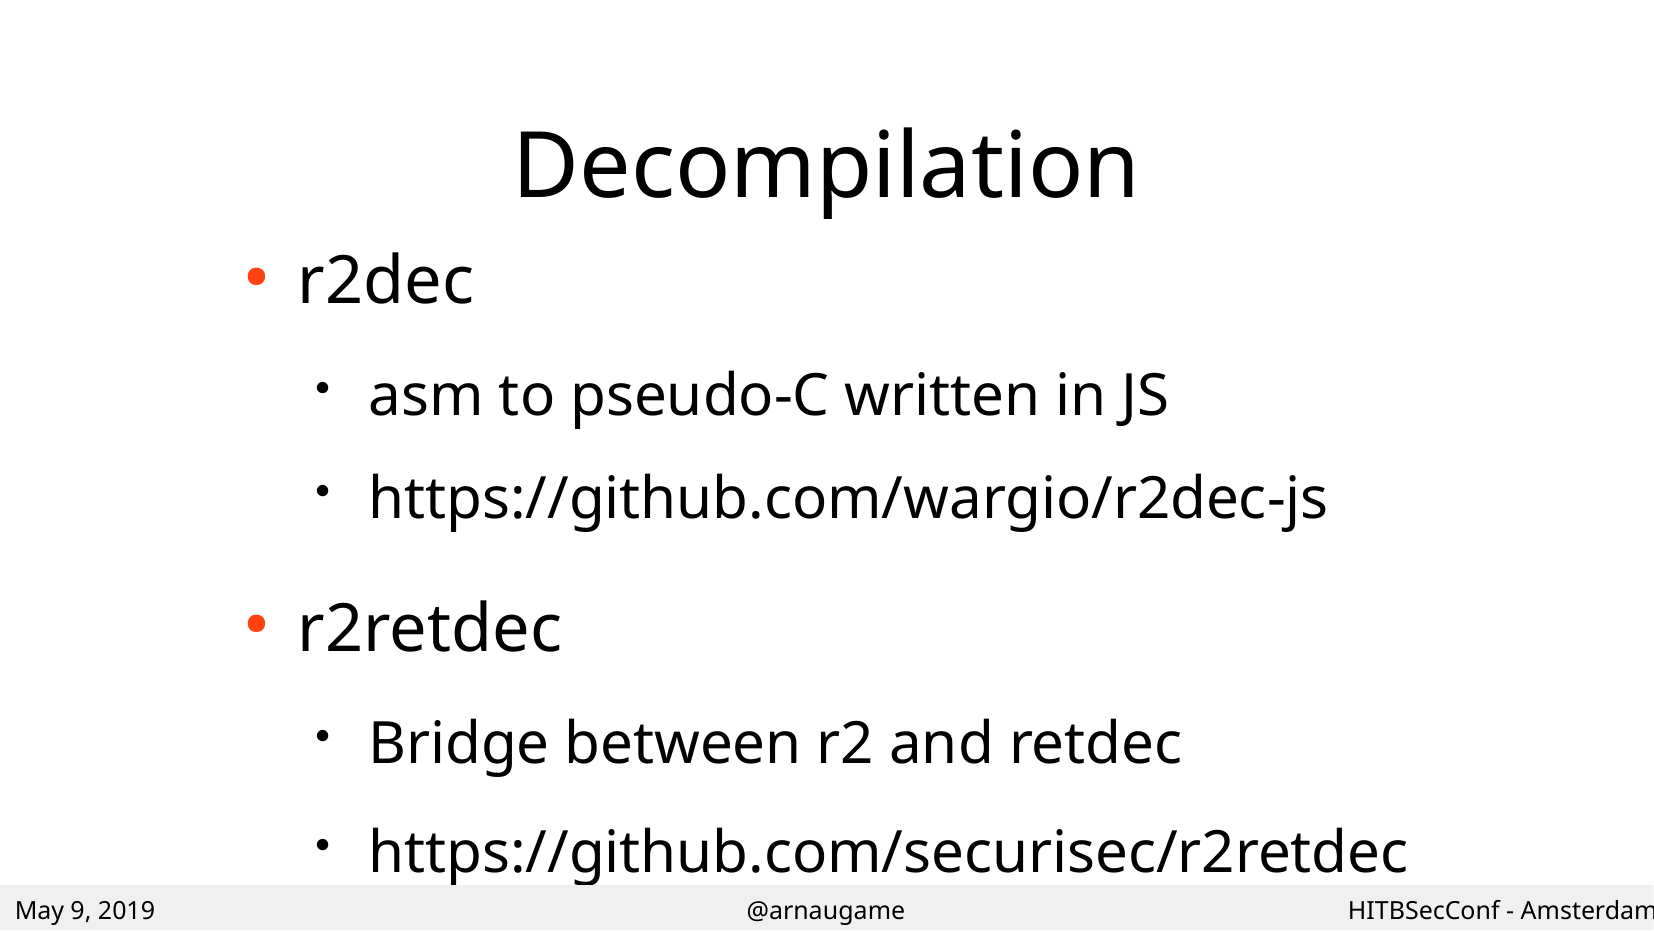

# Decompilation
r2dec
asm to pseudo-C written in JS
https://github.com/wargio/r2dec-js
r2retdec
Bridge between r2 and retdec
https://github.com/securisec/r2retdec
May 9, 2019
@arnaugamez
HITBSecConf - Amsterdam